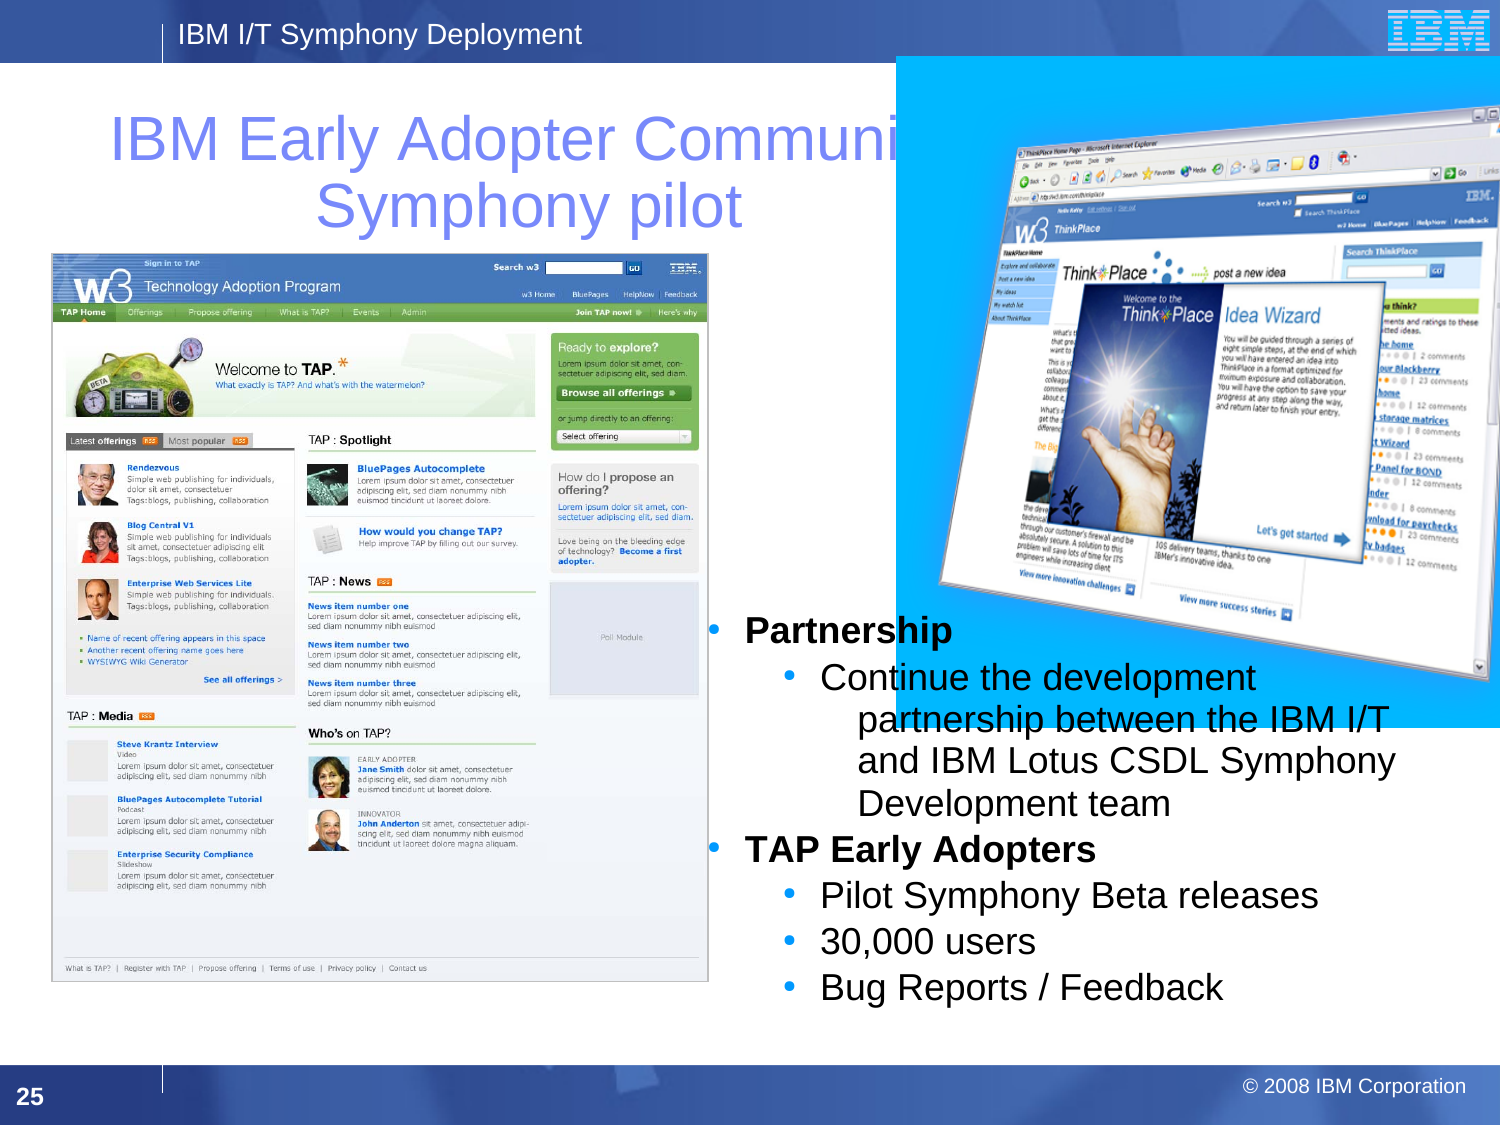

# IBM Early Adopter Community Symphony pilot
Partnership
Continue the development partnership between the IBM I/T and IBM Lotus CSDL Symphony Development team
TAP Early Adopters
Pilot Symphony Beta releases
30,000 users
Bug Reports / Feedback